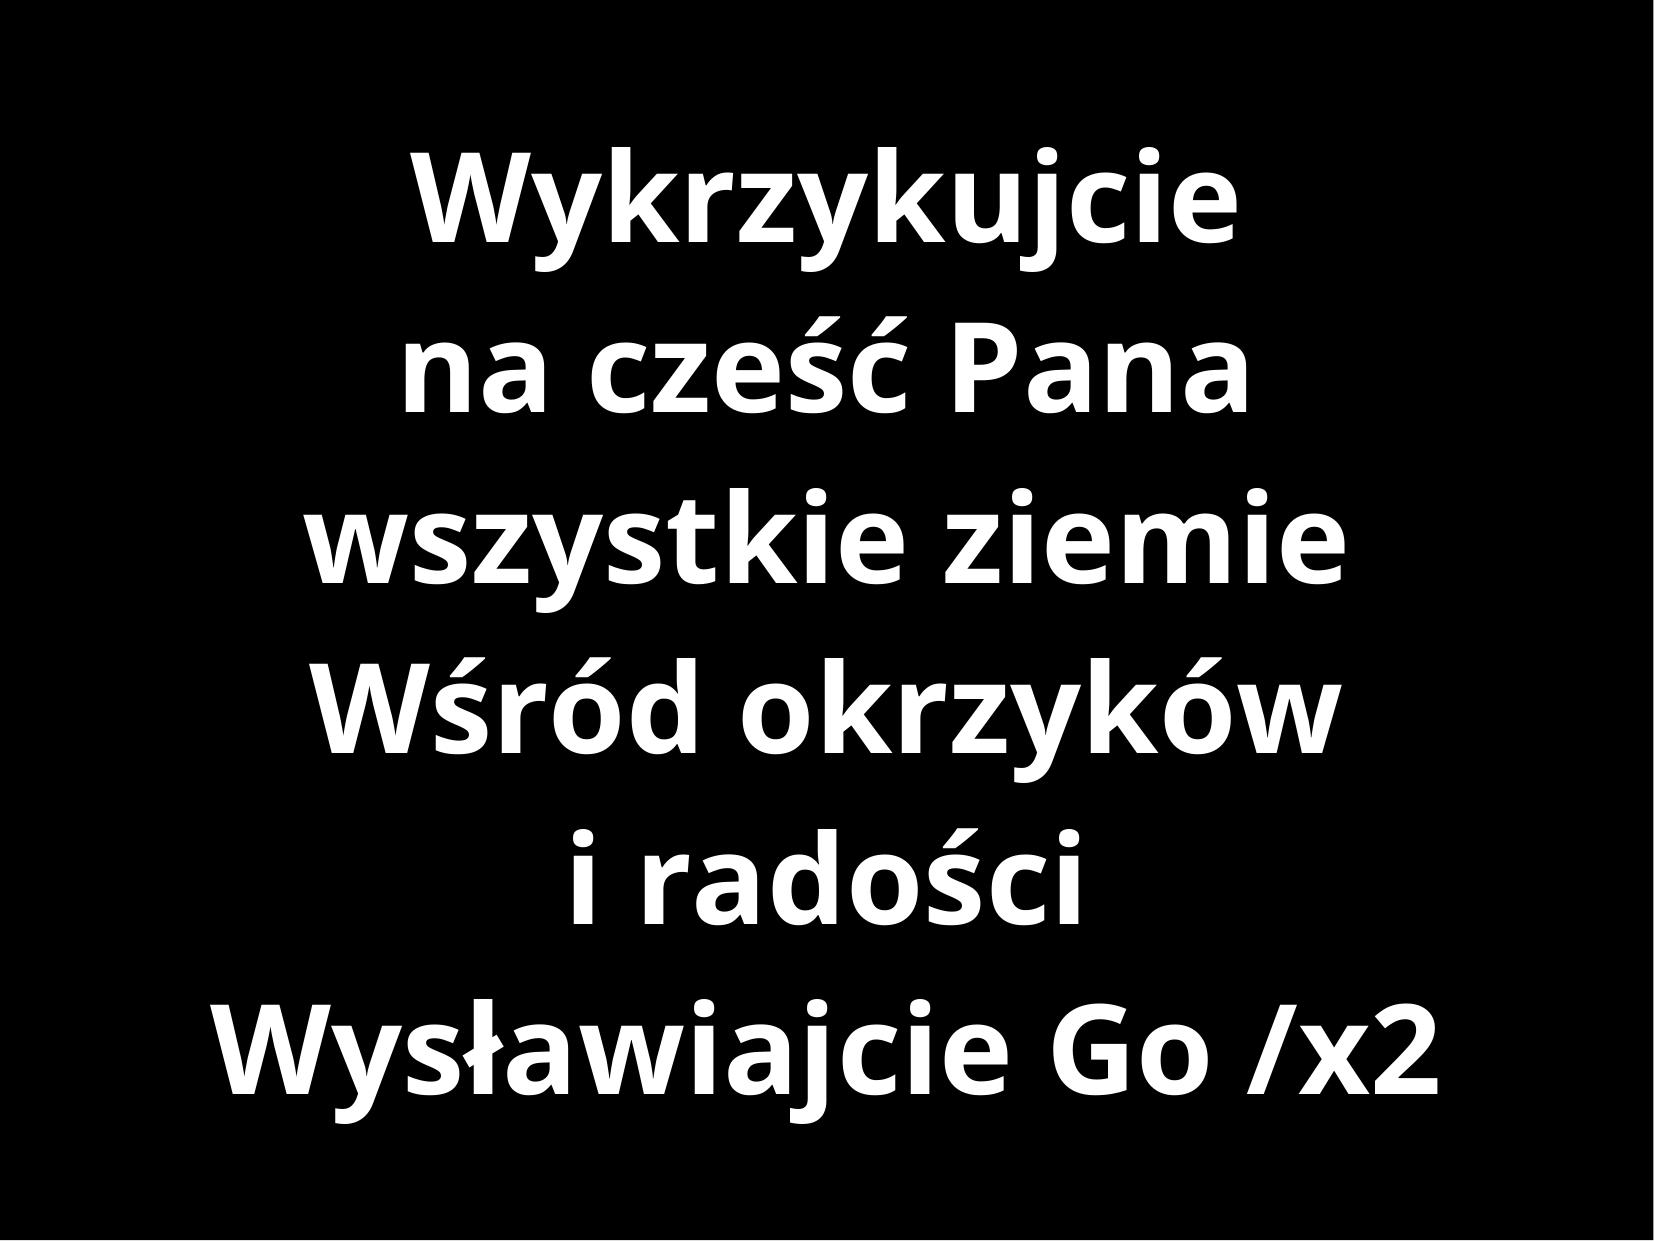

# Wykrzykujcie na cześć Pana wszystkie ziemie Wśród okrzyków i radości Wysławiajcie Go /x2